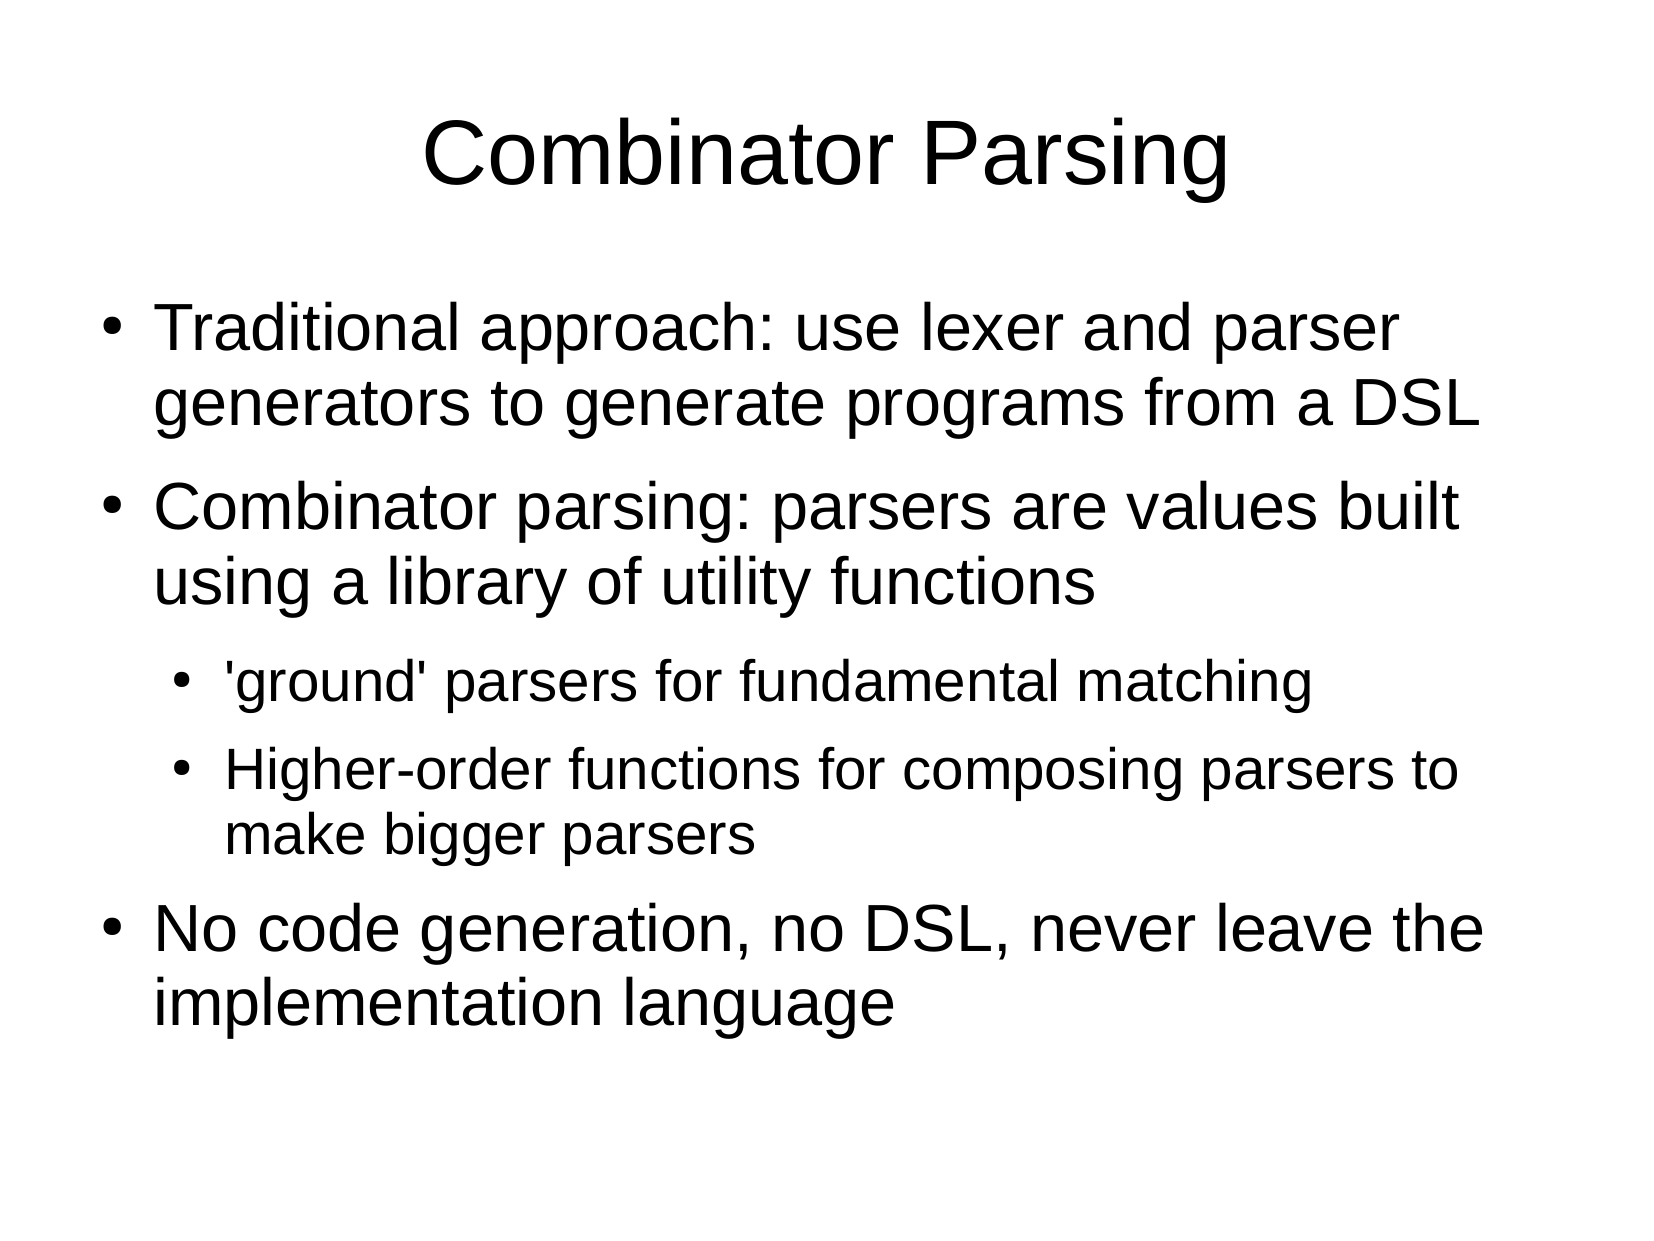

# Combinator Parsing
Traditional approach: use lexer and parser generators to generate programs from a DSL
Combinator parsing: parsers are values built using a library of utility functions
'ground' parsers for fundamental matching
Higher-order functions for composing parsers to make bigger parsers
No code generation, no DSL, never leave the implementation language